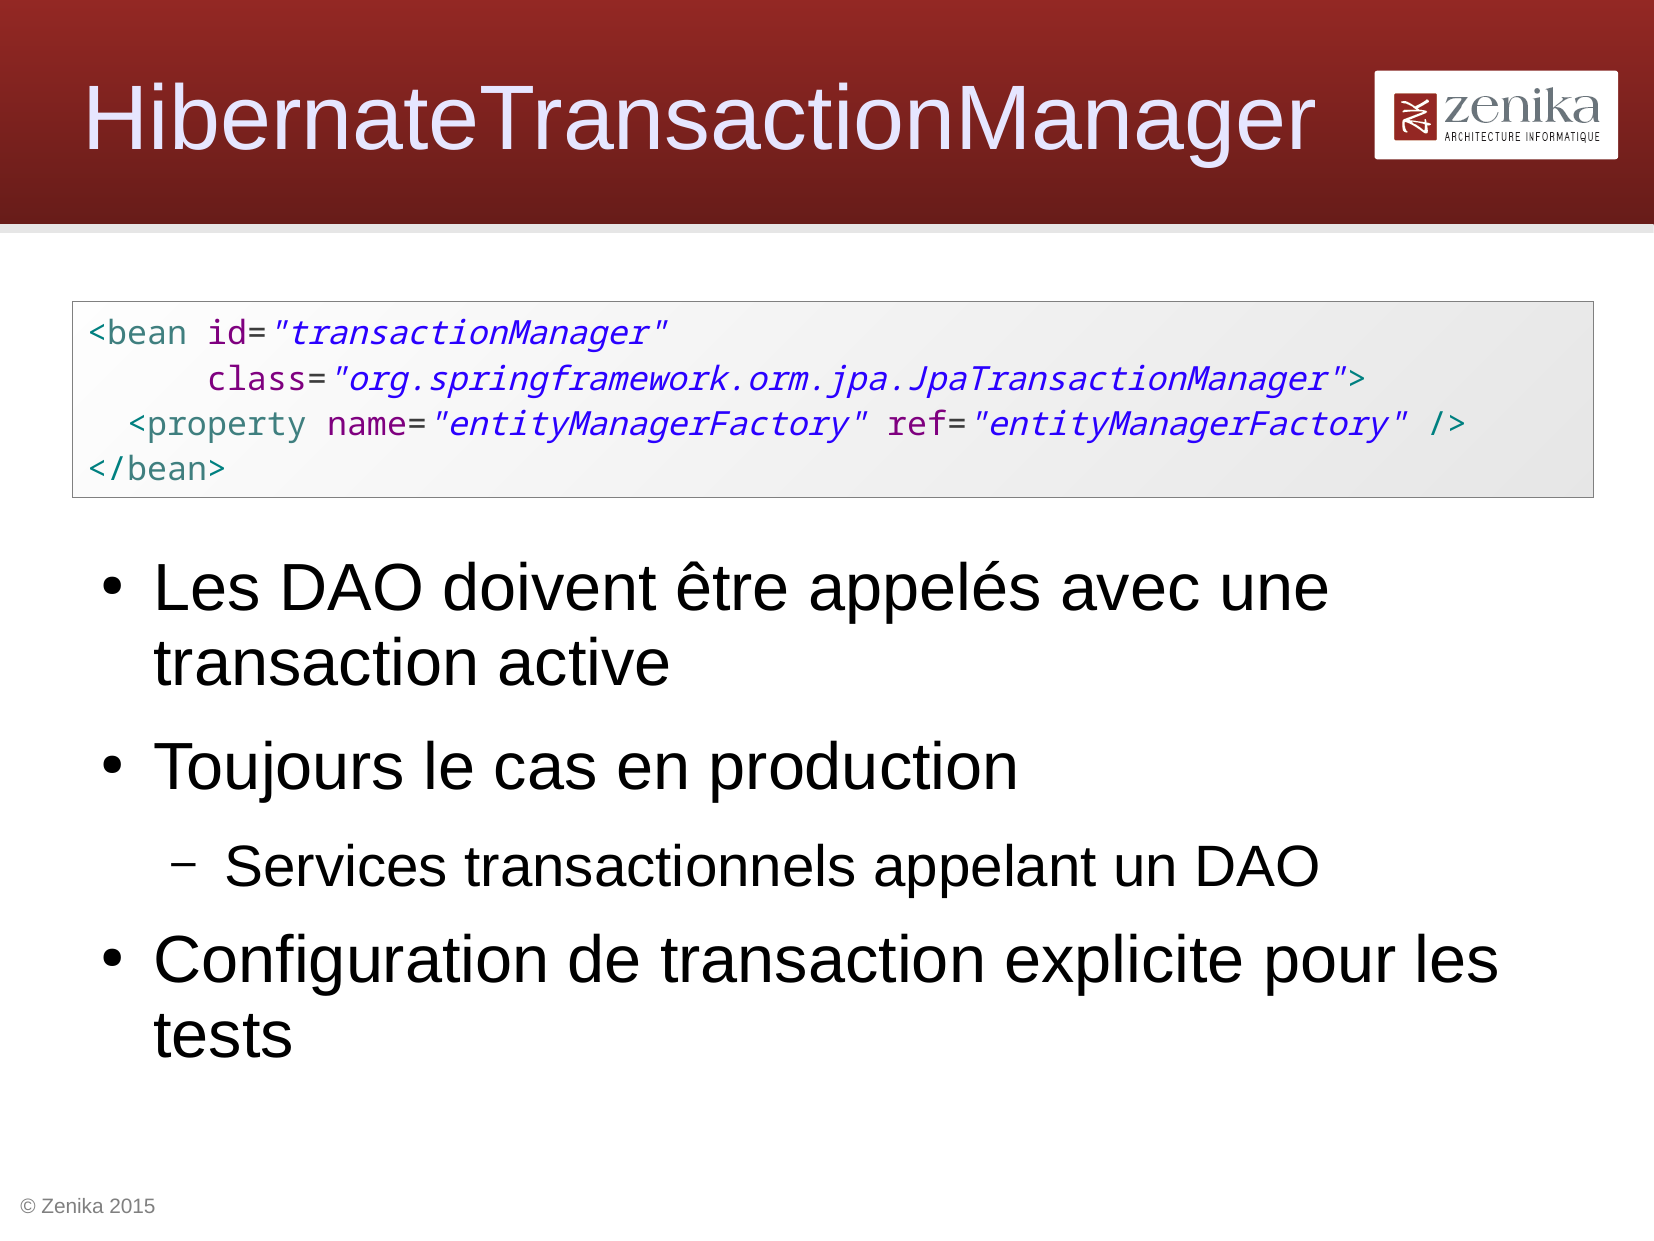

# HibernateTransactionManager
<bean id="transactionManager"
 class="org.springframework.orm.jpa.JpaTransactionManager">
 <property name="entityManagerFactory" ref="entityManagerFactory" />
</bean>
Les DAO doivent être appelés avec une transaction active
Toujours le cas en production
Services transactionnels appelant un DAO
Configuration de transaction explicite pour les tests